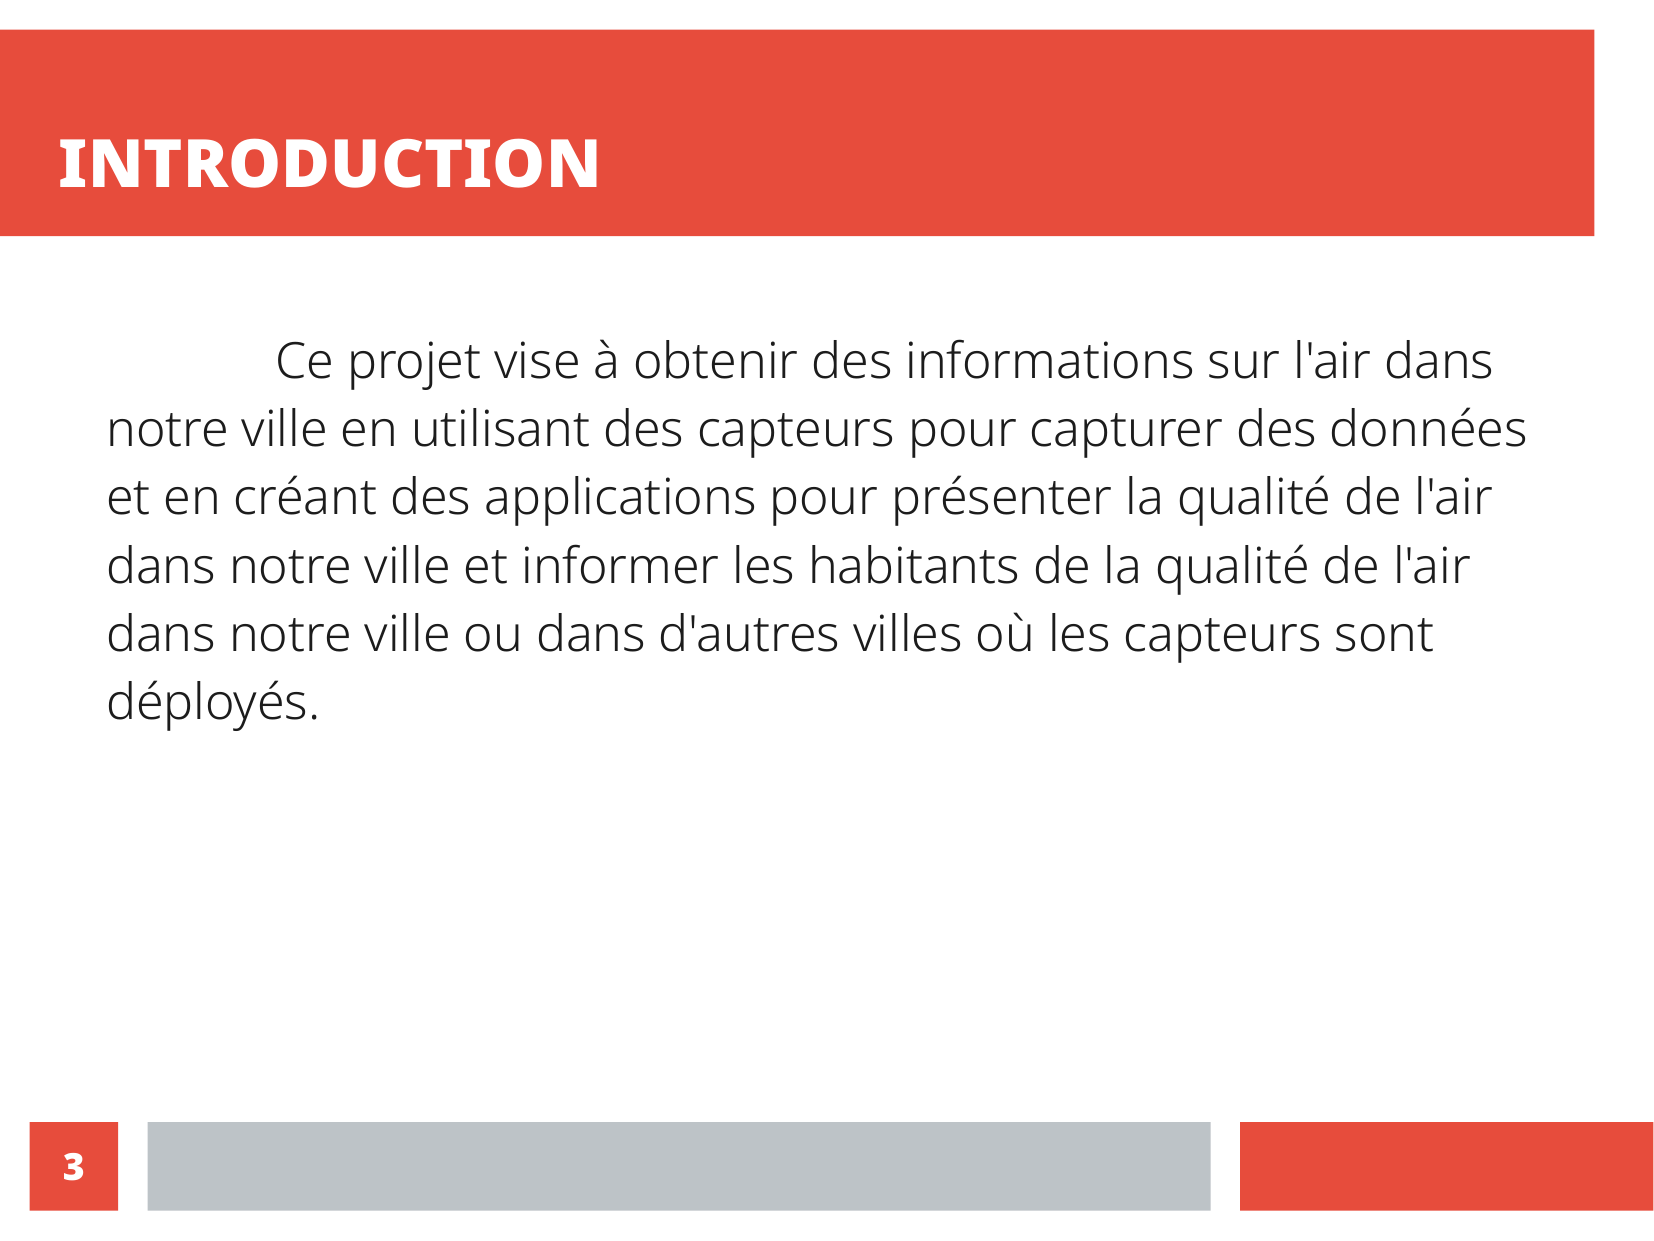

# INTRODUCTION
 Ce projet vise à obtenir des informations sur l'air dans notre ville en utilisant des capteurs pour capturer des données et en créant des applications pour présenter la qualité de l'air dans notre ville et informer les habitants de la qualité de l'air dans notre ville ou dans d'autres villes où les capteurs sont déployés.
3